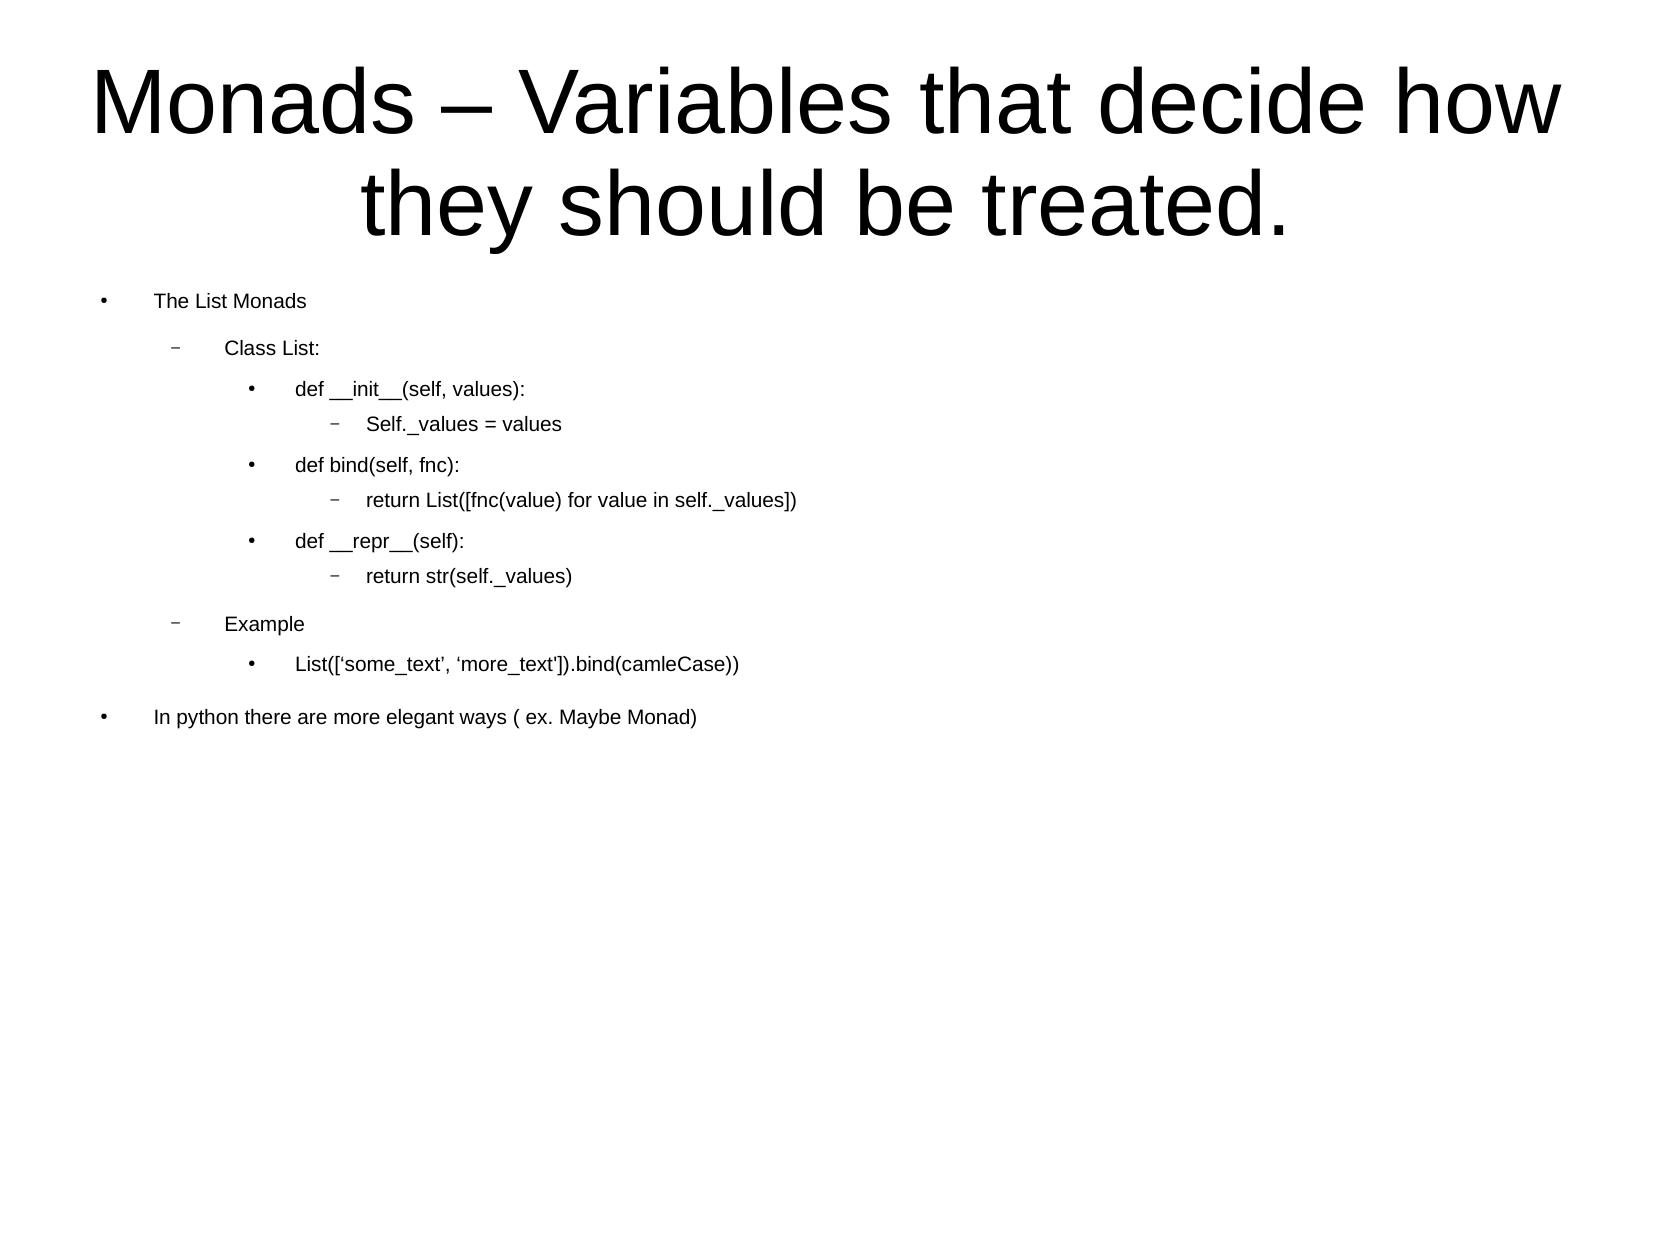

# Monads – Variables that decide how they should be treated.
The List Monads
Class List:
def __init__(self, values):
Self._values = values
def bind(self, fnc):
return List([fnc(value) for value in self._values])
def __repr__(self):
return str(self._values)
Example
List([‘some_text’, ‘more_text']).bind(camleCase))
In python there are more elegant ways ( ex. Maybe Monad)